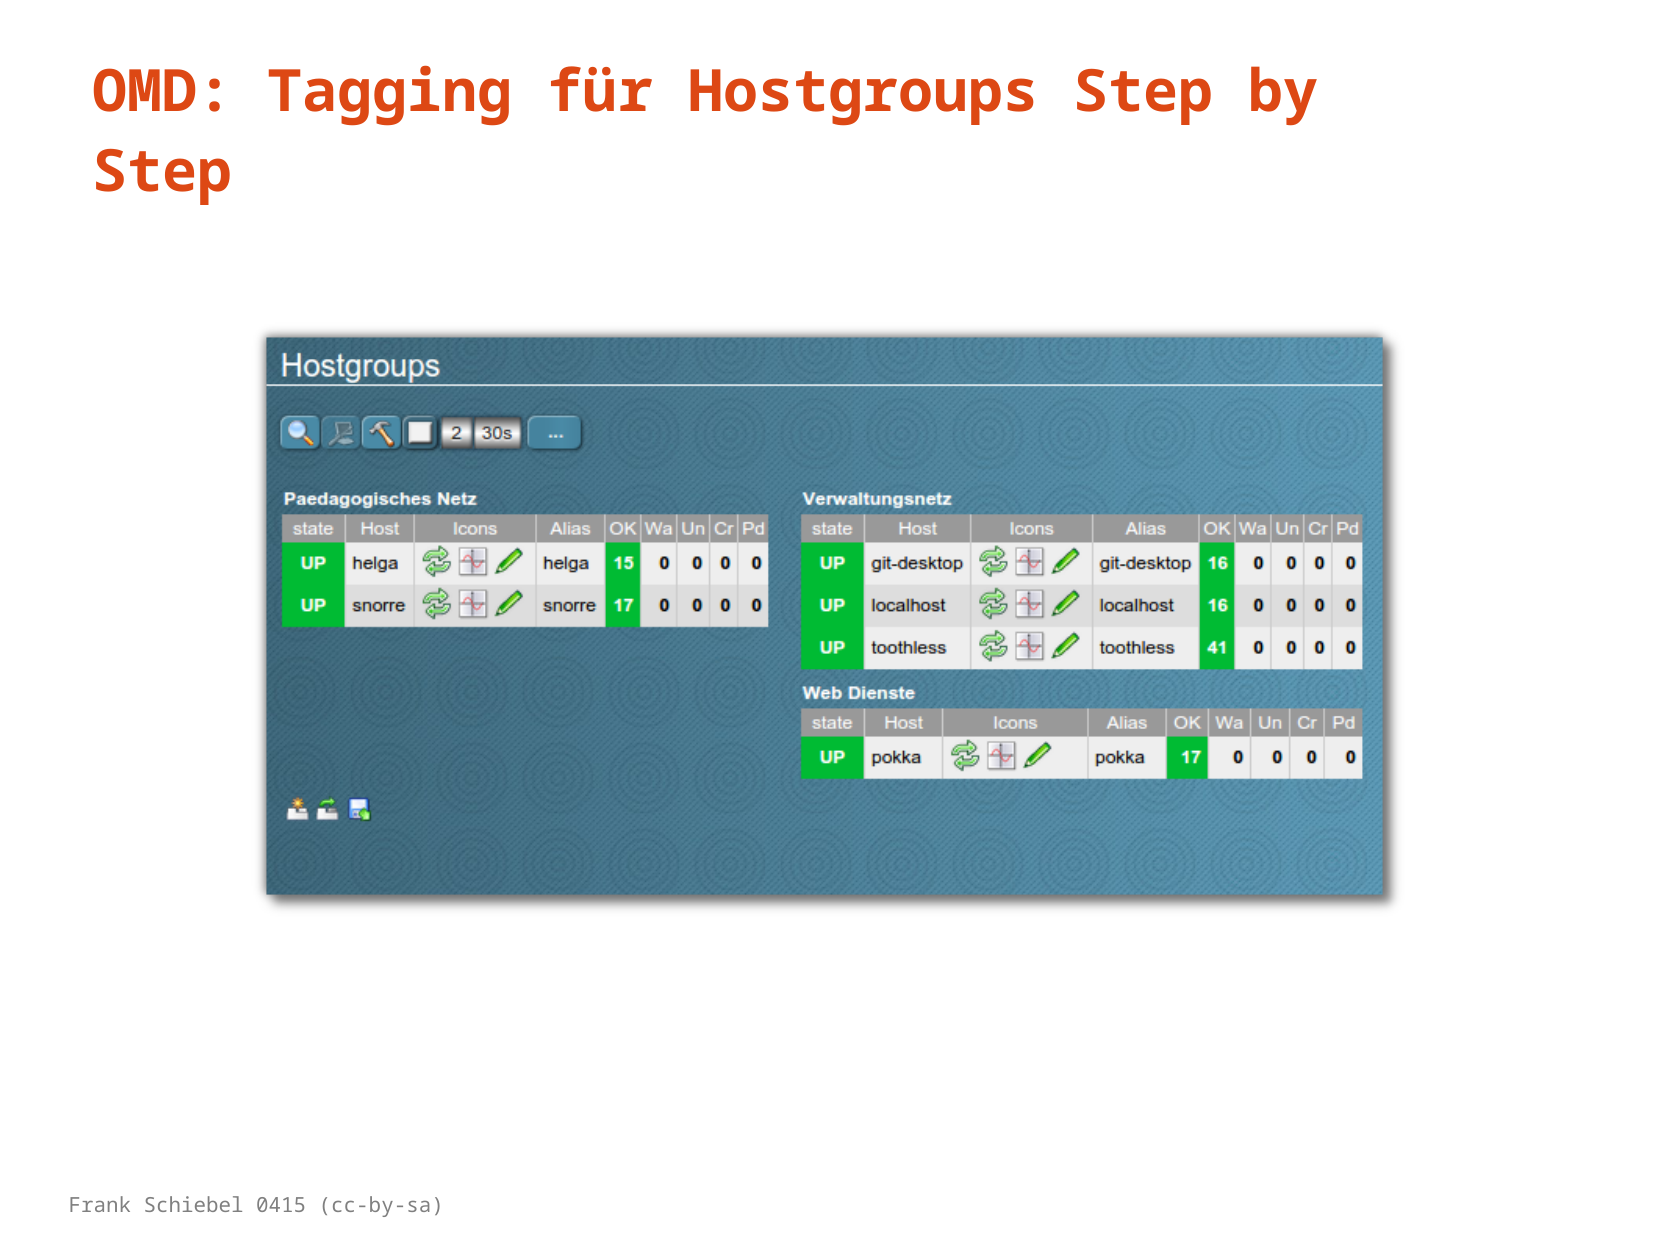

OMD: Tagging für Hostgroups Step by Step